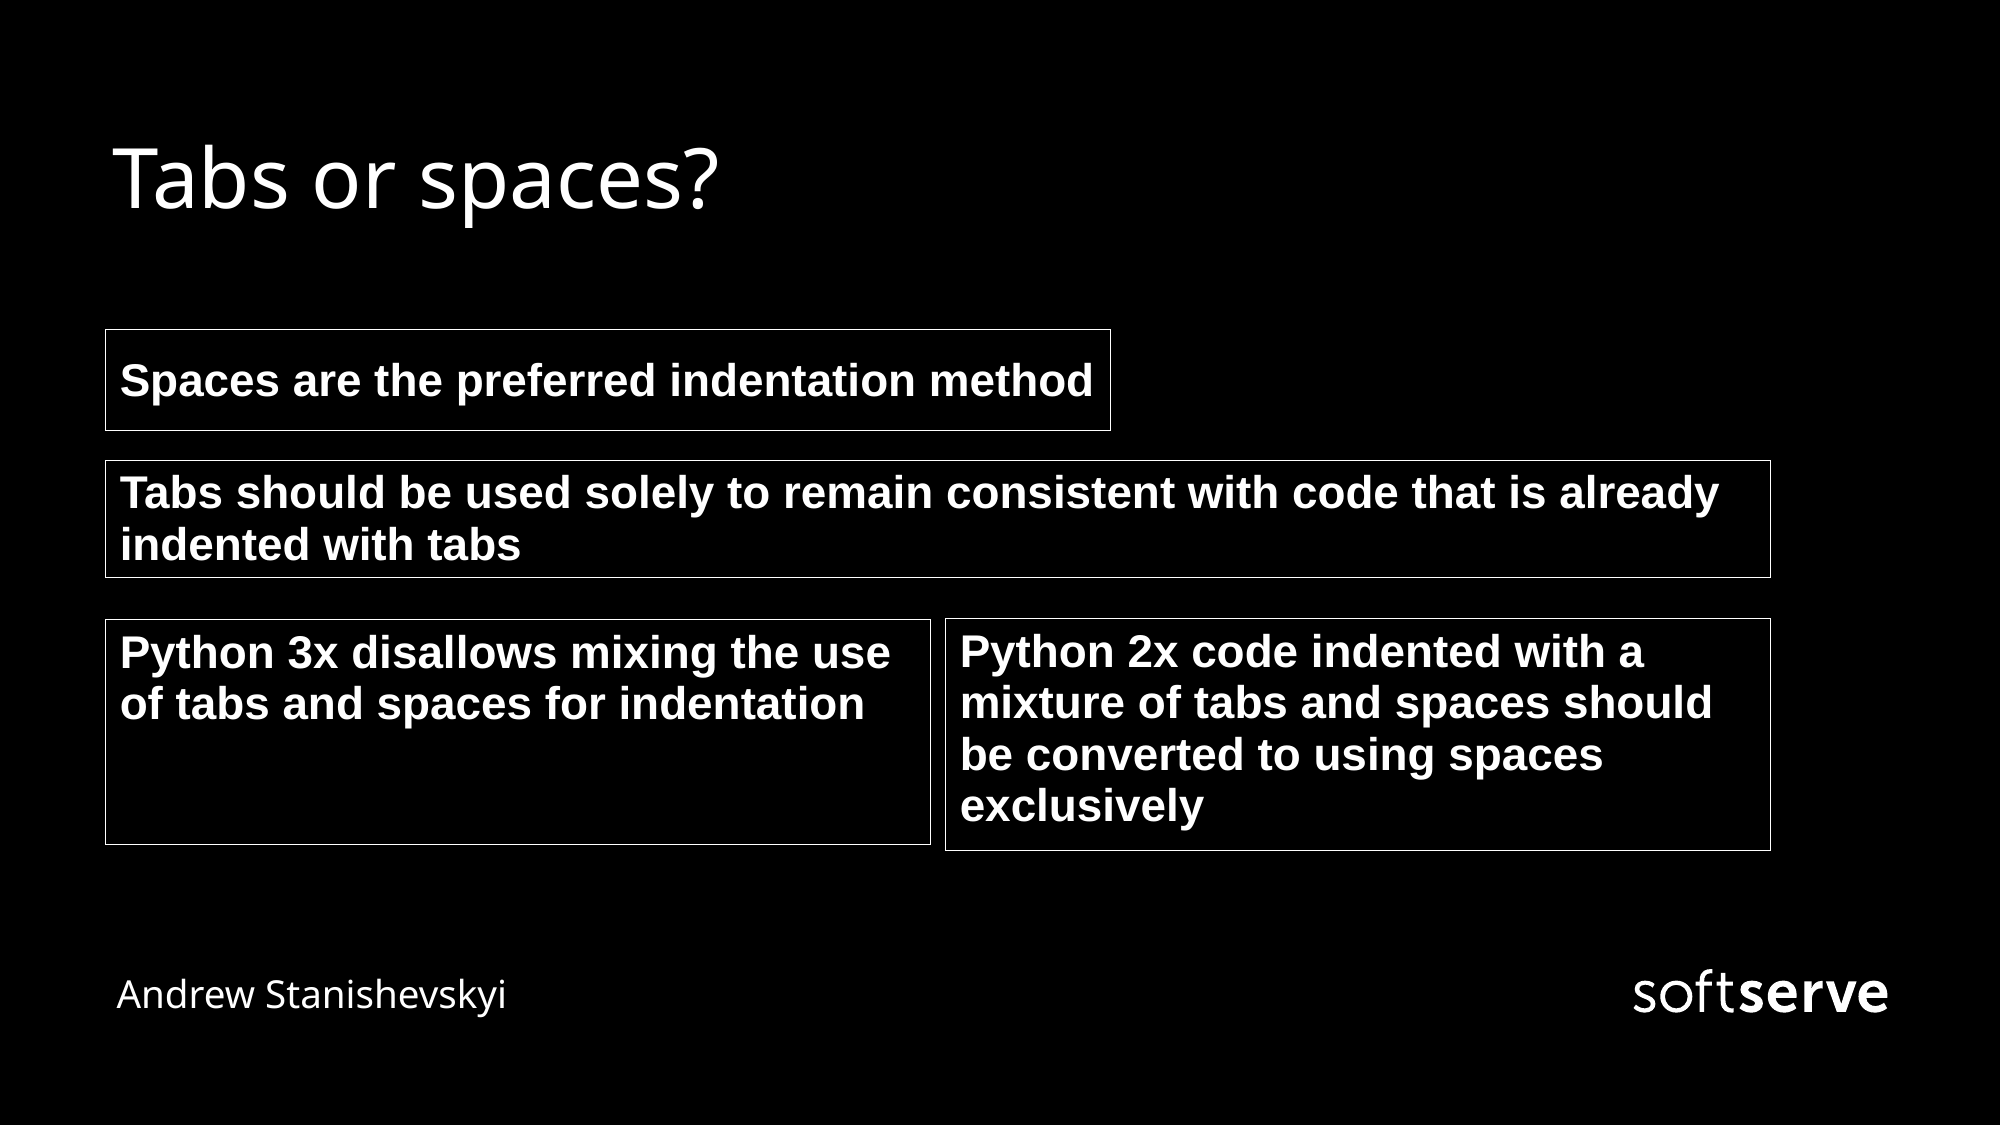

# Tabs or spaces?
Spaces are the preferred indentation method
Tabs should be used solely to remain consistent with code that is already indented with tabs
Python 2x code indented with a mixture of tabs and spaces should be converted to using spaces exclusively
Python 3x disallows mixing the use of tabs and spaces for indentation
 Andrew Stanishevskyi